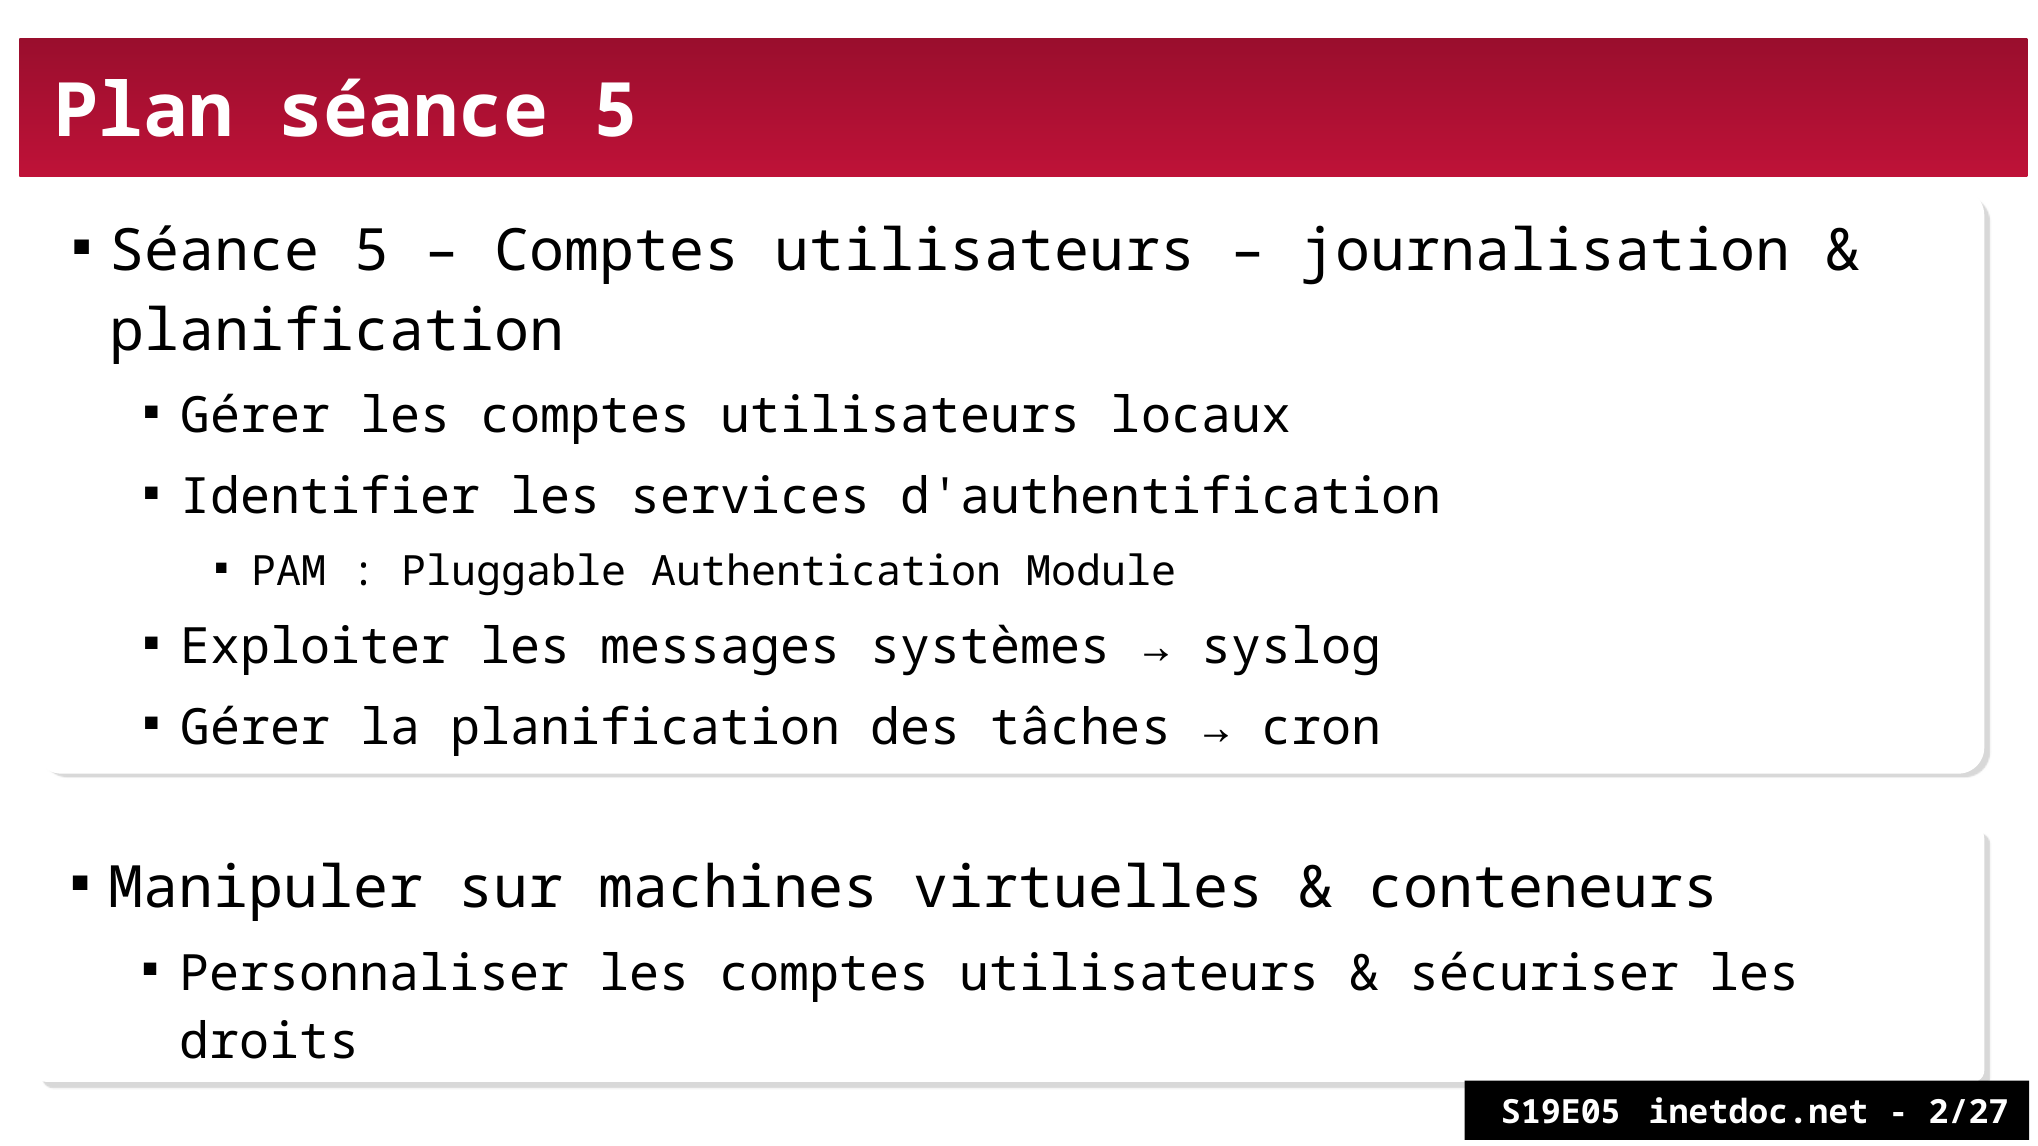

Plan séance 5
Séance 5 – Comptes utilisateurs – journalisation & planification
Gérer les comptes utilisateurs locaux
Identifier les services d'authentification
PAM : Pluggable Authentication Module
Exploiter les messages systèmes → syslog
Gérer la planification des tâches → cron
Manipuler sur machines virtuelles & conteneurs
Personnaliser les comptes utilisateurs & sécuriser les droits
S19E05	inetdoc.net - /27